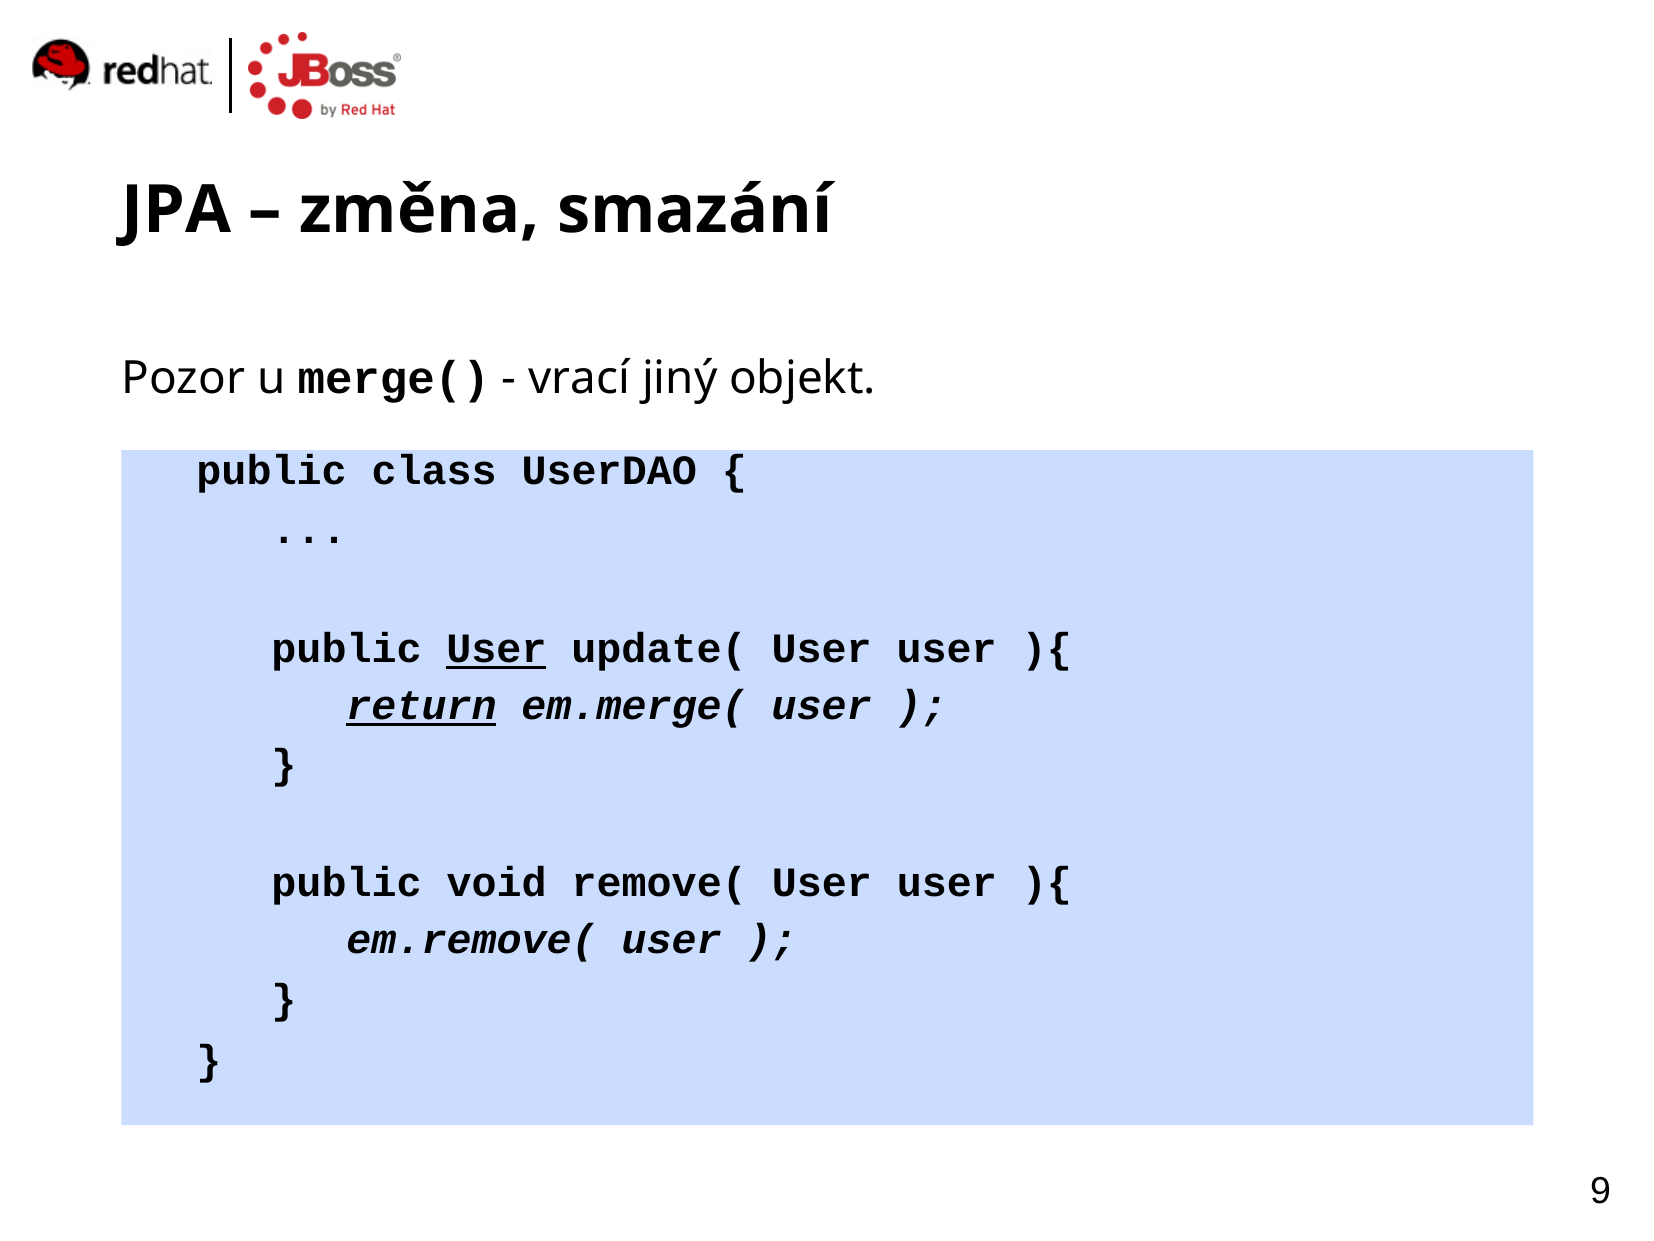

# JPA – změna, smazání
Pozor u merge() - vrací jiný objekt.
public class UserDAO {
...
public User update( User user ){
return em.merge( user );
}
public void remove( User user ){
em.remove( user );
}
}